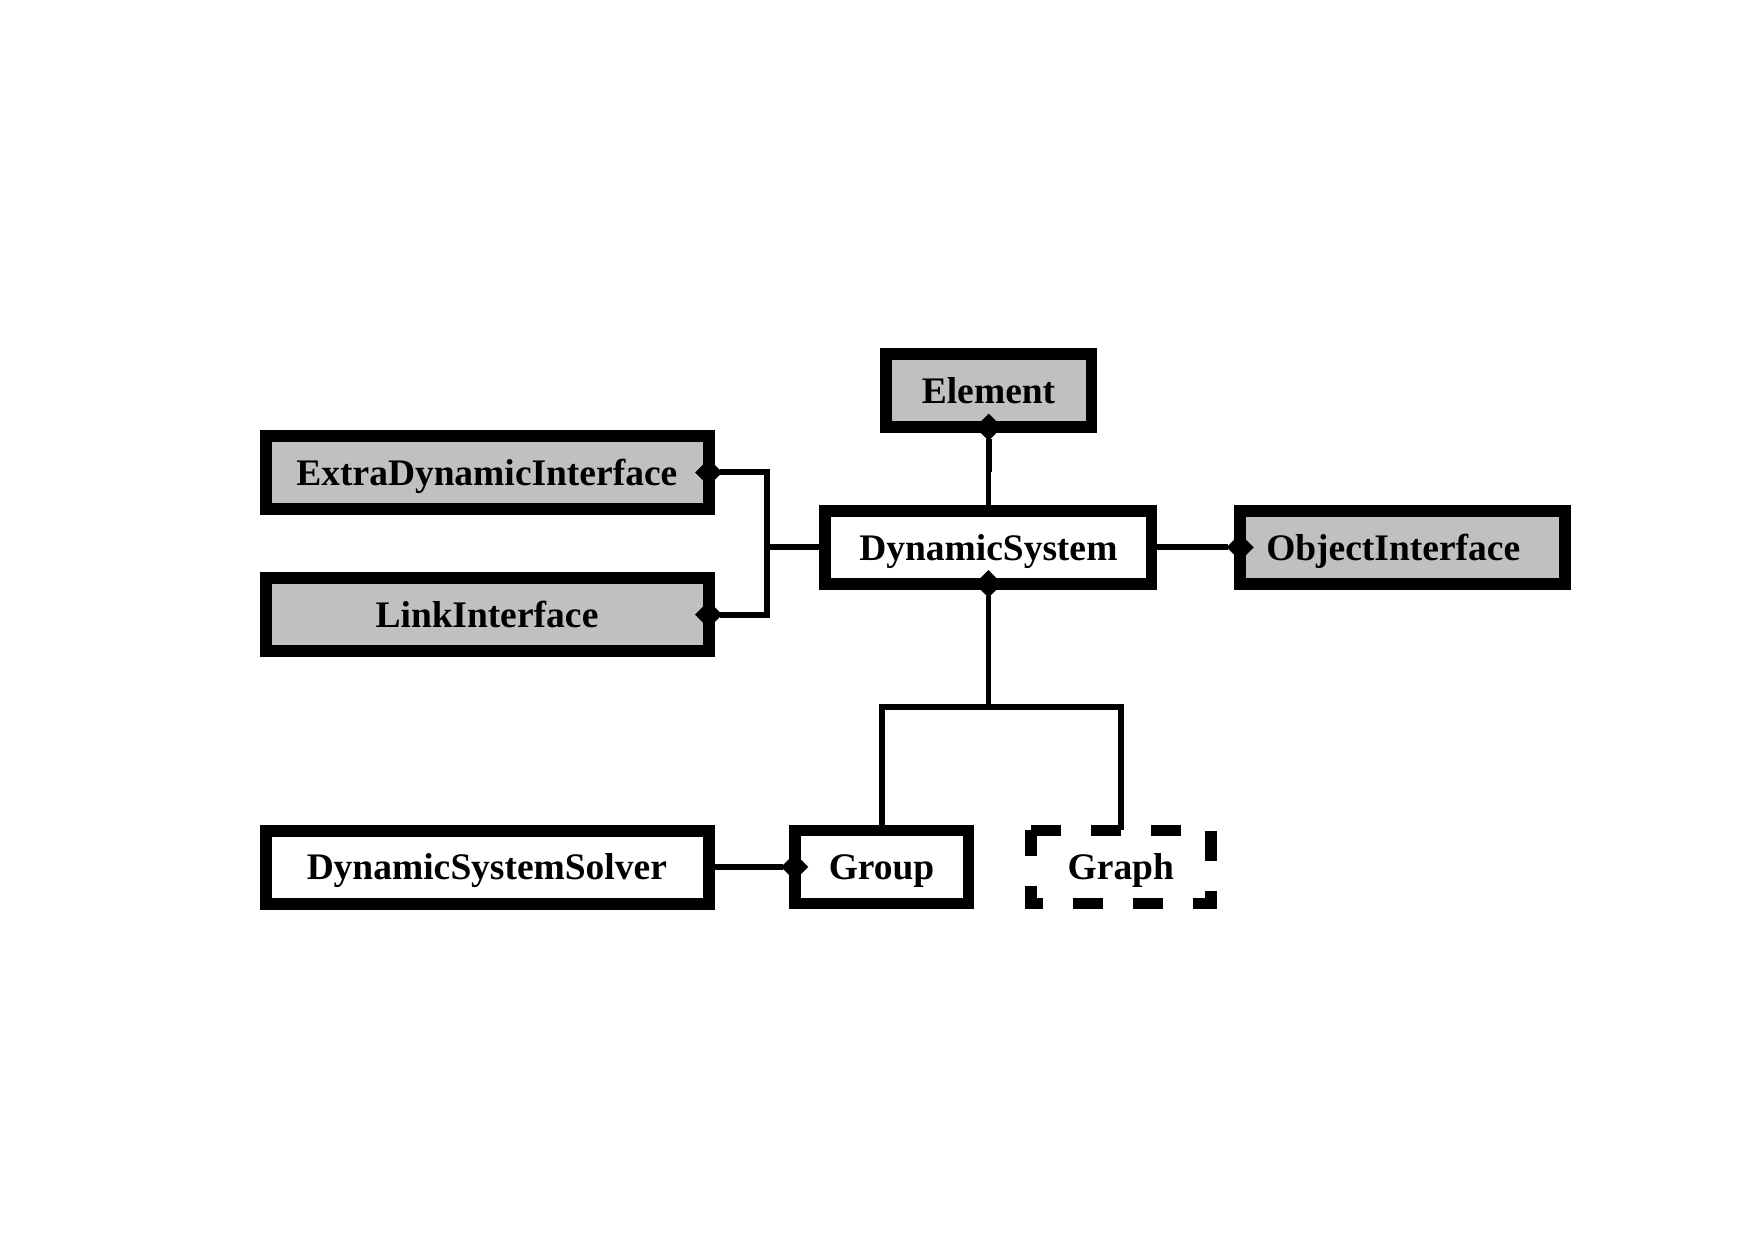

Element
ExtraDynamicInterface
ObjectInterface
DynamicSystem
LinkInterface
Group
Graph
DynamicSystemSolver